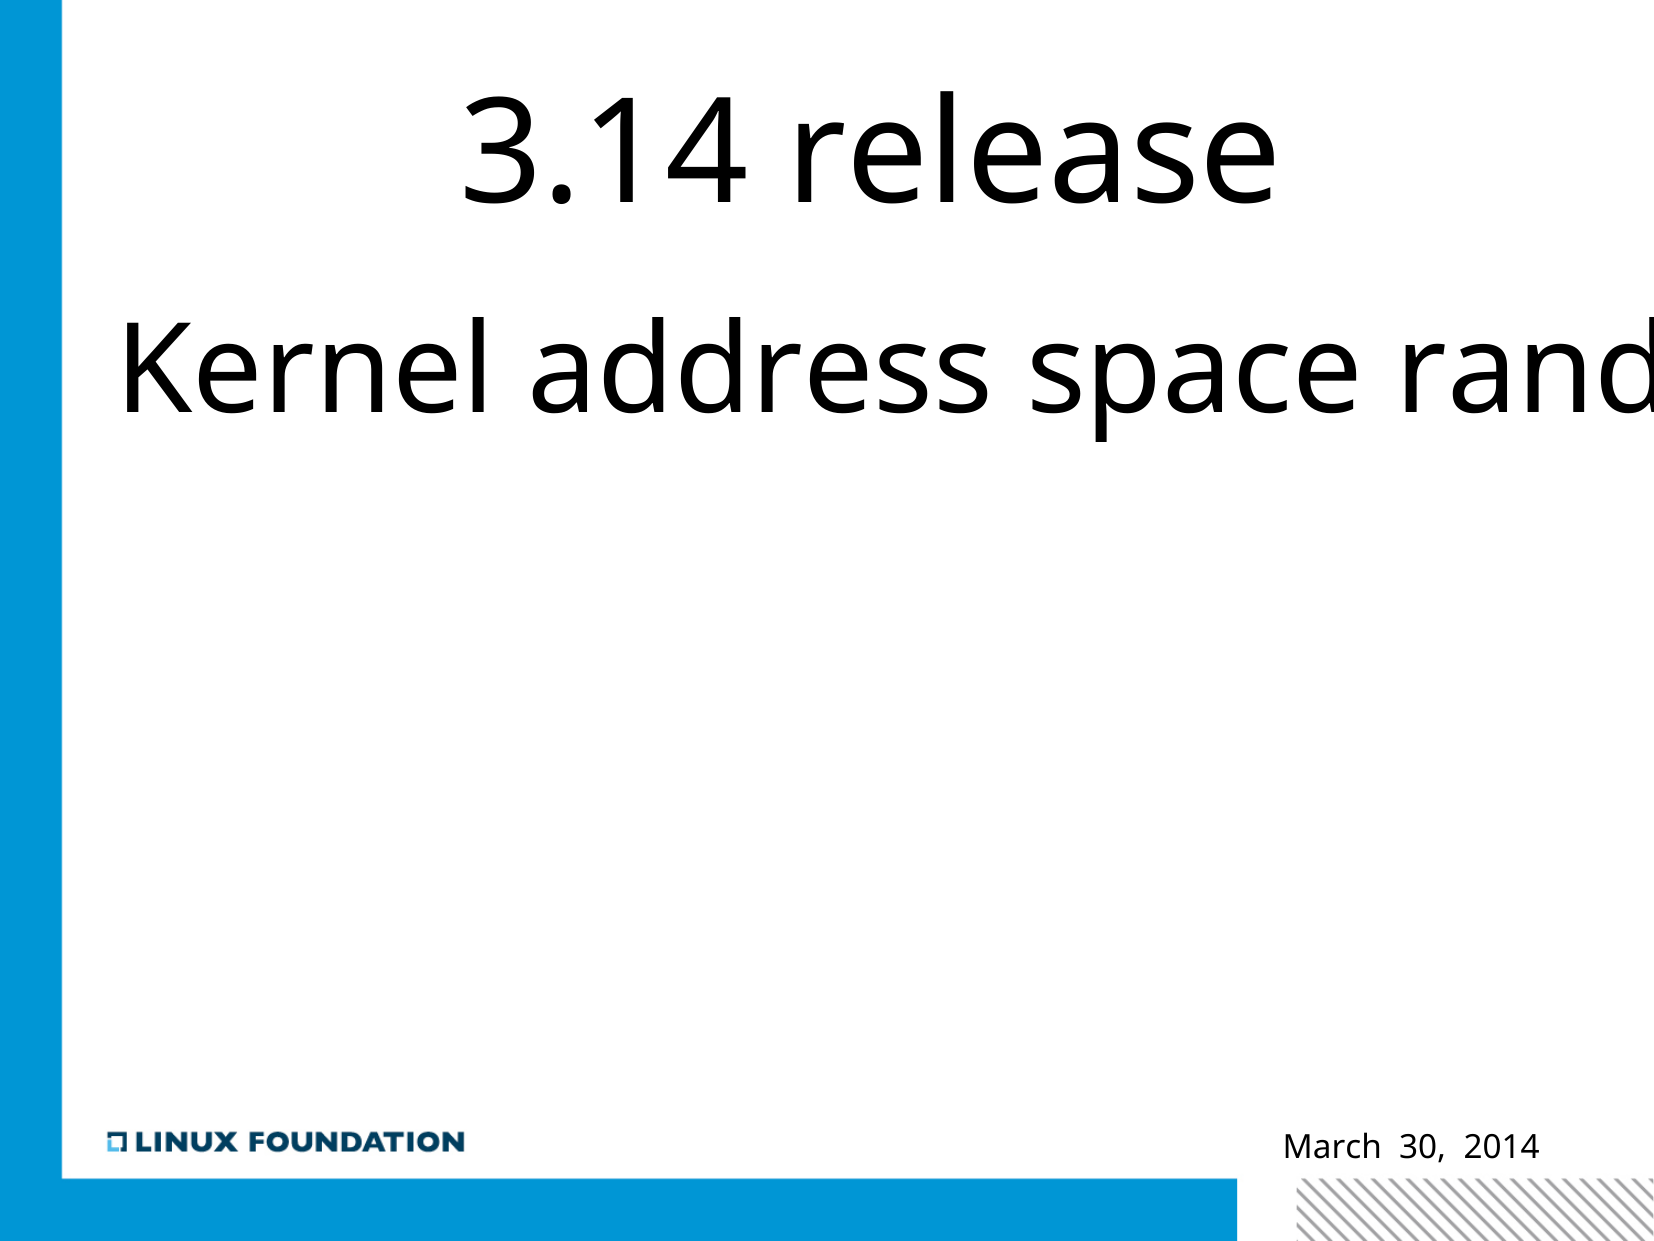

3.14 release
Kernel address space randomization
March 30, 2014